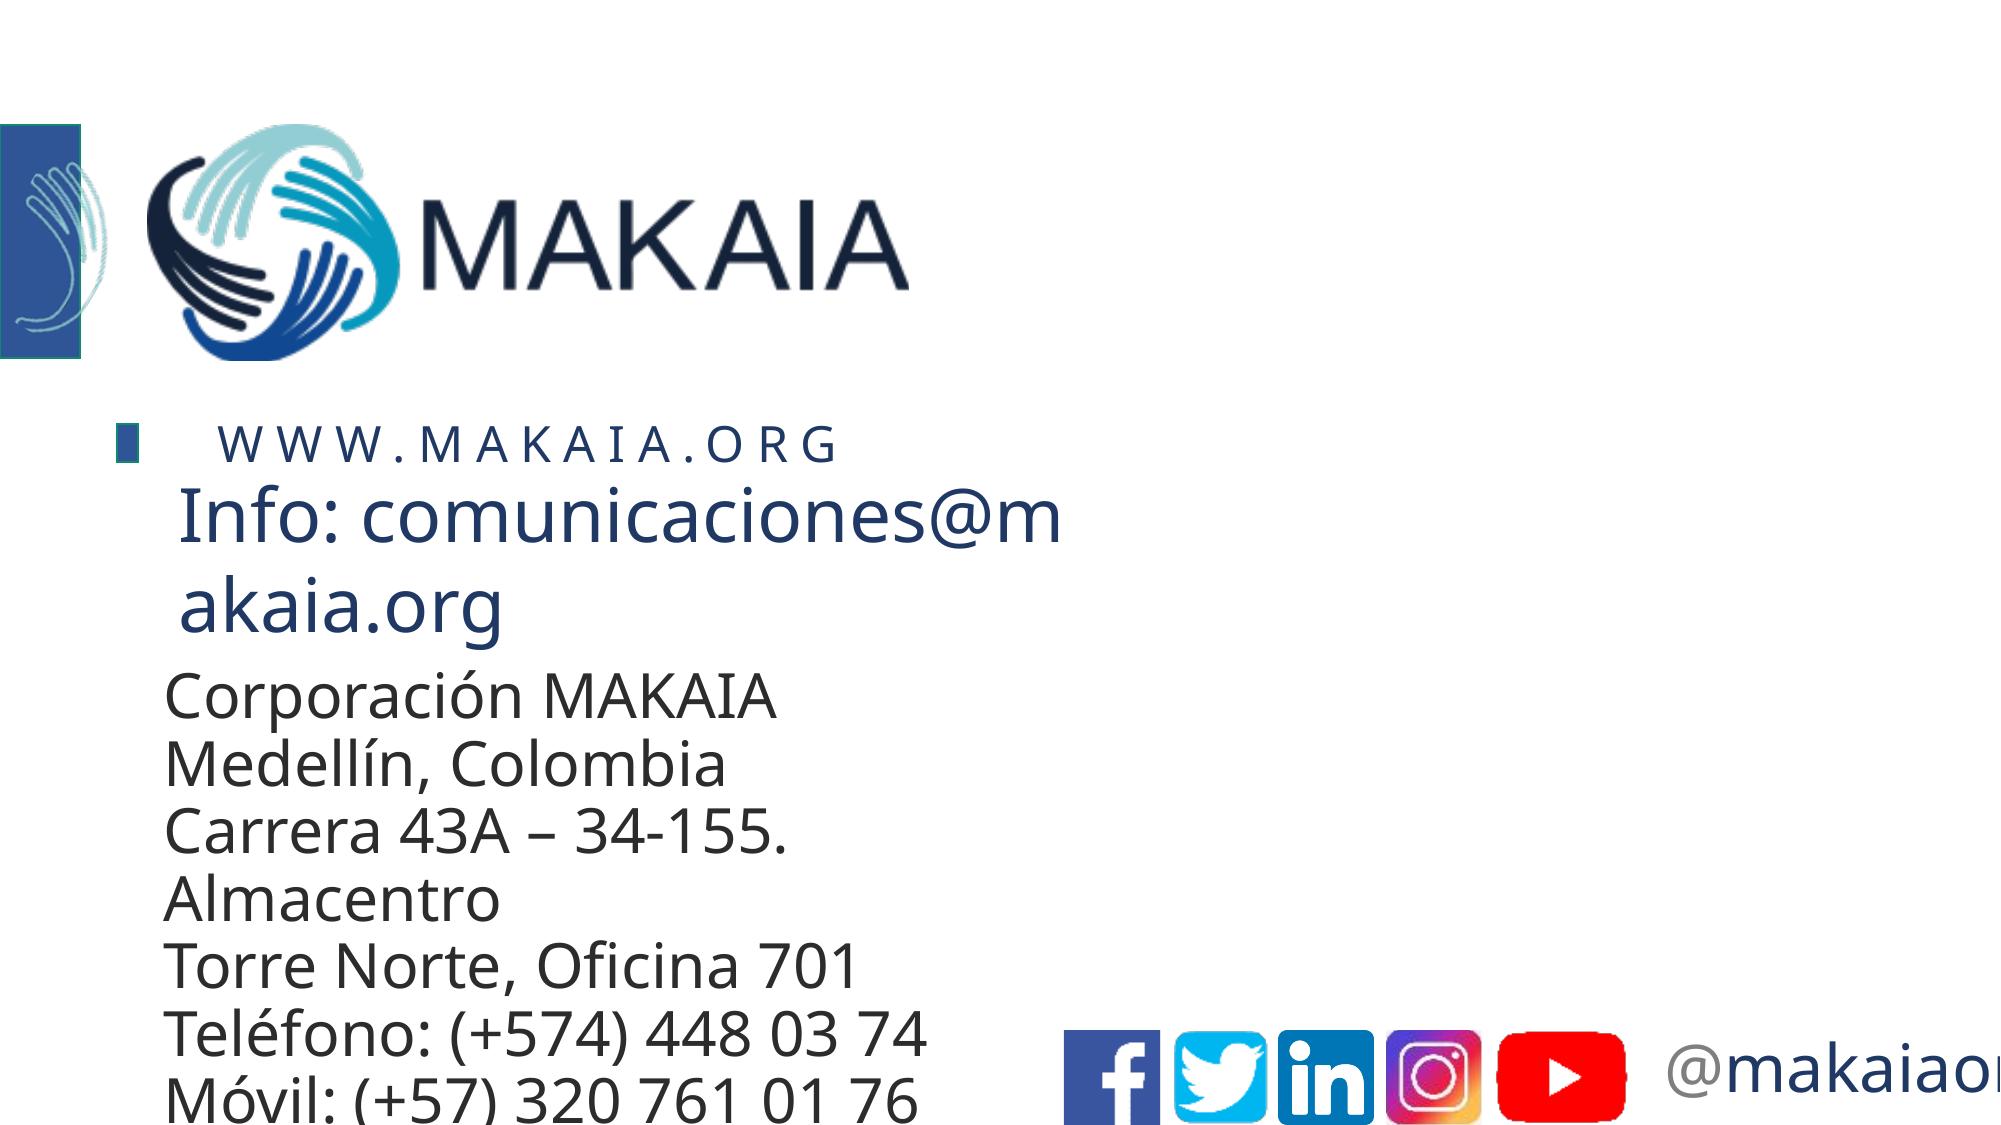

STRATEGY
WWW.MAKAIA.ORG
PROMOTE
CONCEPT
Info: comunicaciones@makaia.org
Corporación MAKAIA
Medellín, Colombia
Carrera 43A – 34-155. Almacentro
Torre Norte, Oficina 701
Teléfono: (+574) 448 03 74
Móvil: (+57) 320 761 01 76
@makaiaorg